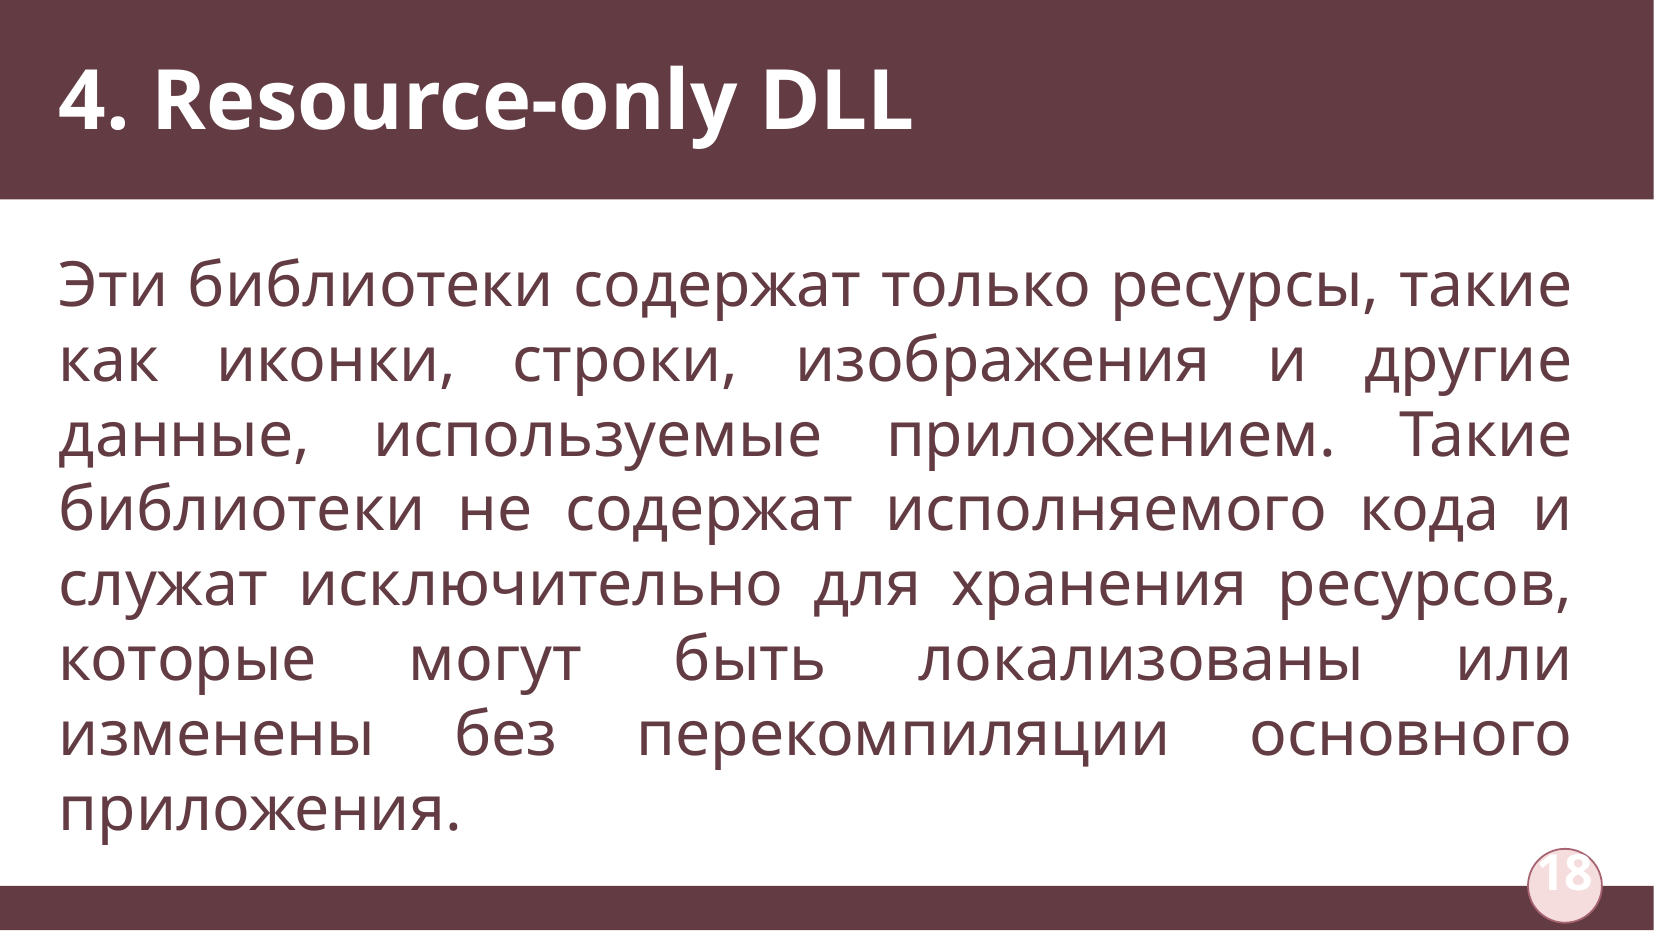

# 4. Resource-only DLL
Эти библиотеки содержат только ресурсы, такие как иконки, строки, изображения и другие данные, используемые приложением. Такие библиотеки не содержат исполняемого кода и служат исключительно для хранения ресурсов, которые могут быть локализованы или изменены без перекомпиляции основного приложения.